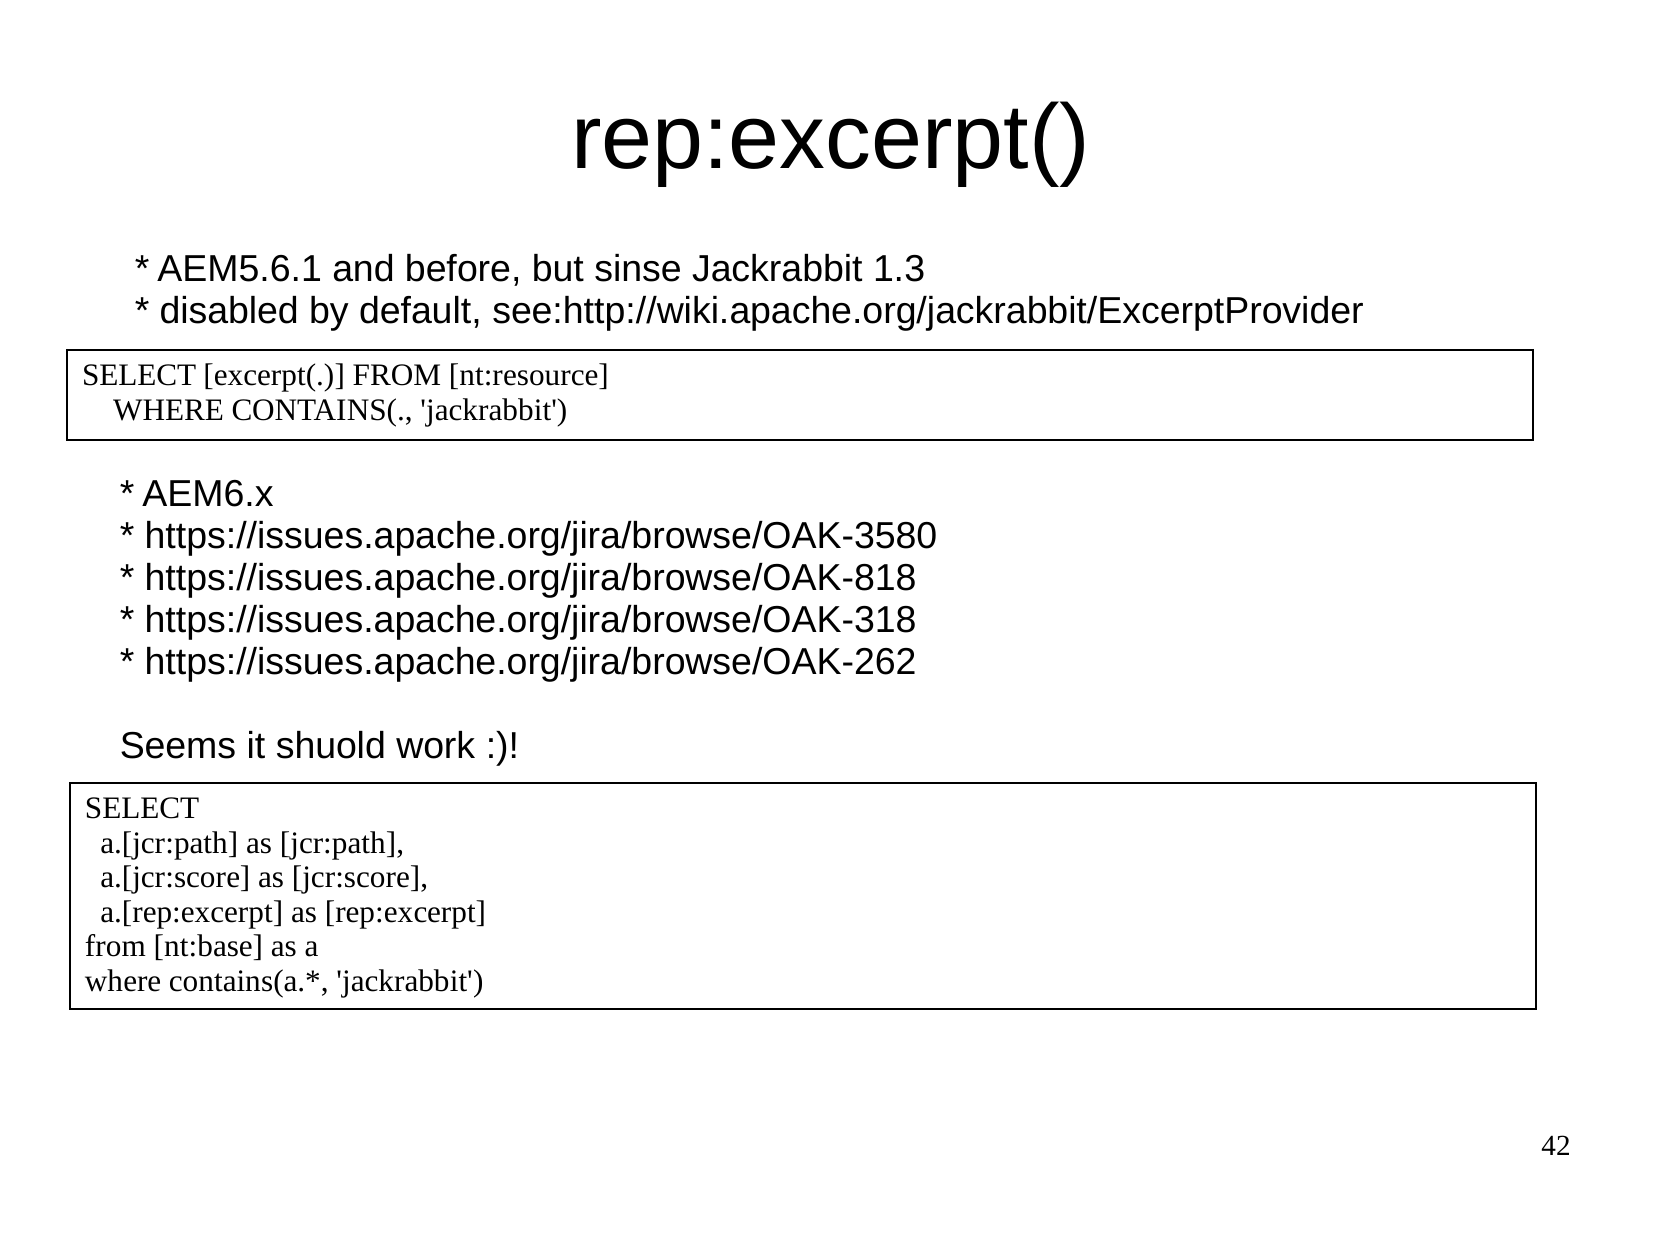

# rep:excerpt()
* AEM5.6.1 and before, but sinse Jackrabbit 1.3
* disabled by default, see:http://wiki.apache.org/jackrabbit/ExcerptProvider
| SELECT [excerpt(.)] FROM [nt:resource] WHERE CONTAINS(., 'jackrabbit') |
| --- |
* AEM6.x
* https://issues.apache.org/jira/browse/OAK-3580
* https://issues.apache.org/jira/browse/OAK-818
* https://issues.apache.org/jira/browse/OAK-318
* https://issues.apache.org/jira/browse/OAK-262
Seems it shuold work :)!
| SELECT a.[jcr:path] as [jcr:path], a.[jcr:score] as [jcr:score], a.[rep:excerpt] as [rep:excerpt] from [nt:base] as a where contains(a.\*, 'jackrabbit') |
| --- |
42